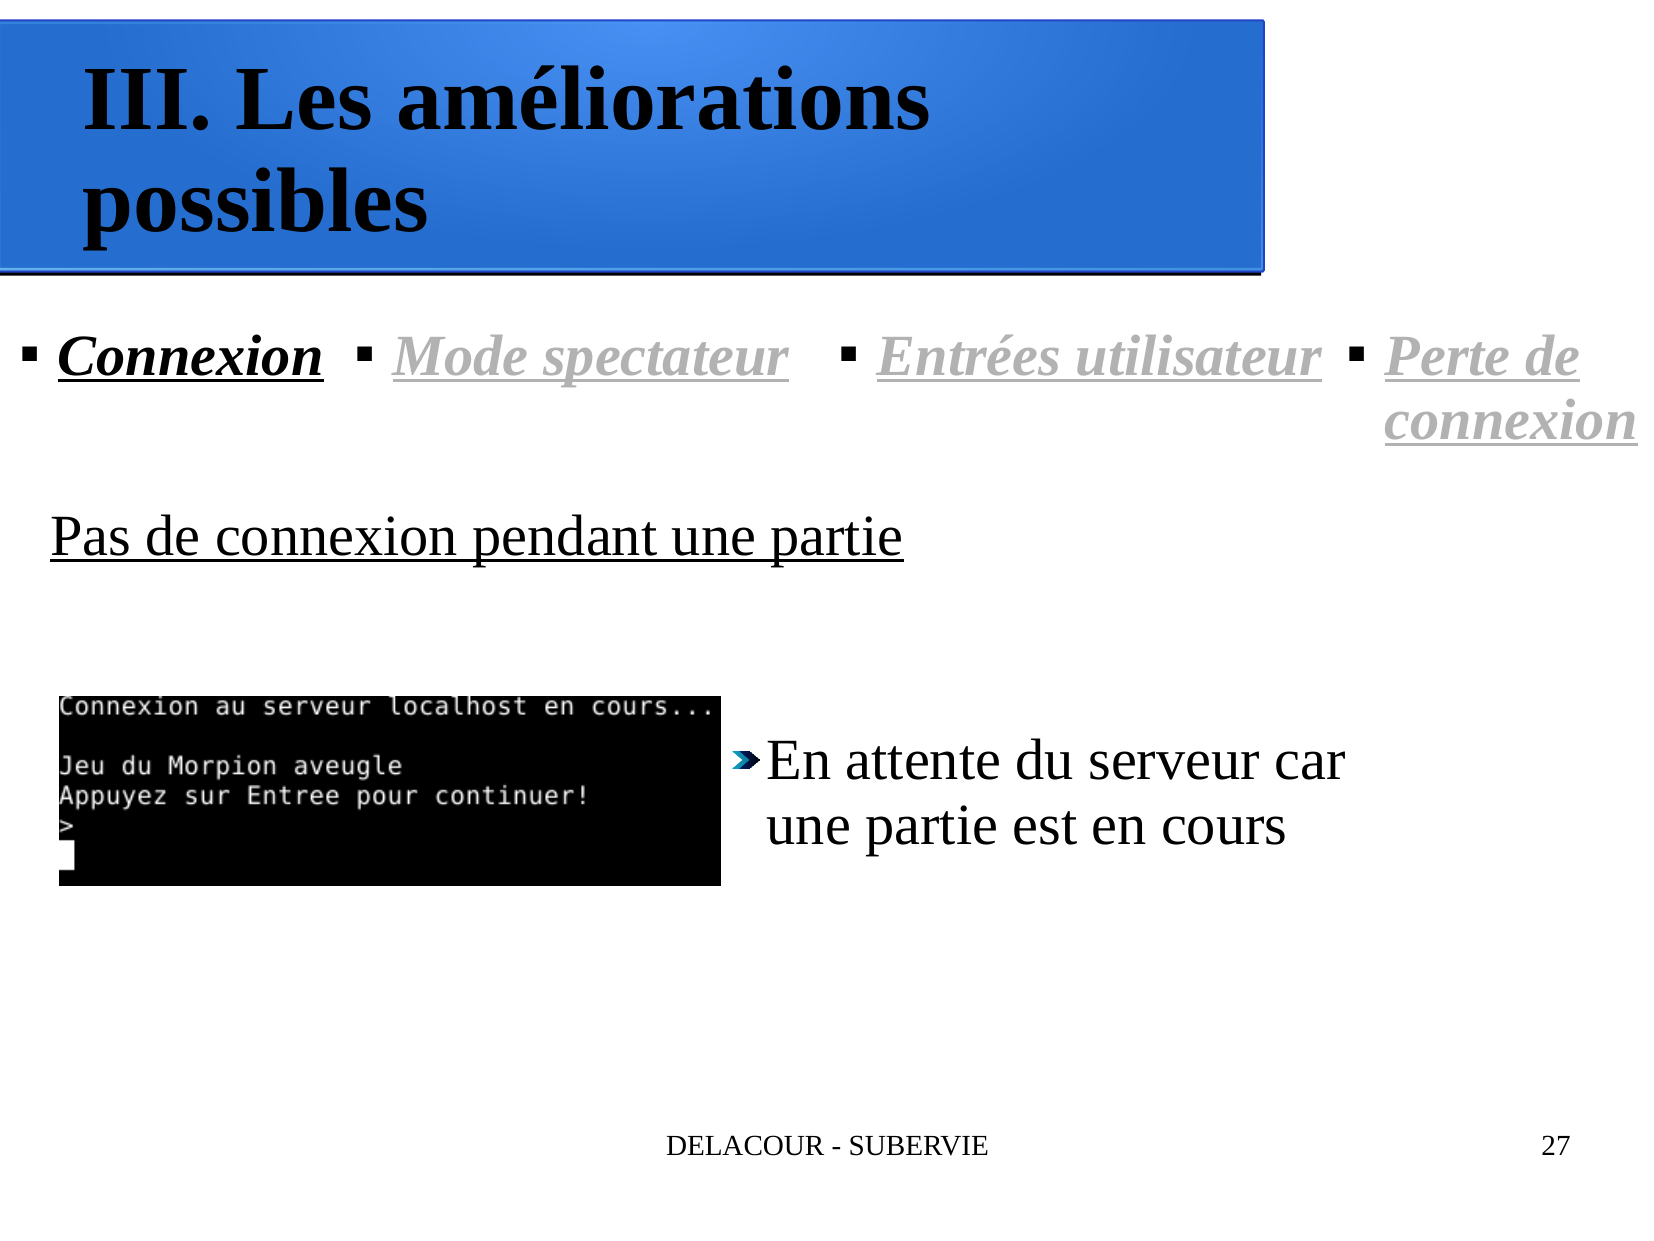

# III. Les améliorations possibles
Perte de connexion
Connexion
Mode spectateur
Entrées utilisateur
Pas de connexion pendant une partie
En attente du serveur car une partie est en cours
DELACOUR - SUBERVIE
27